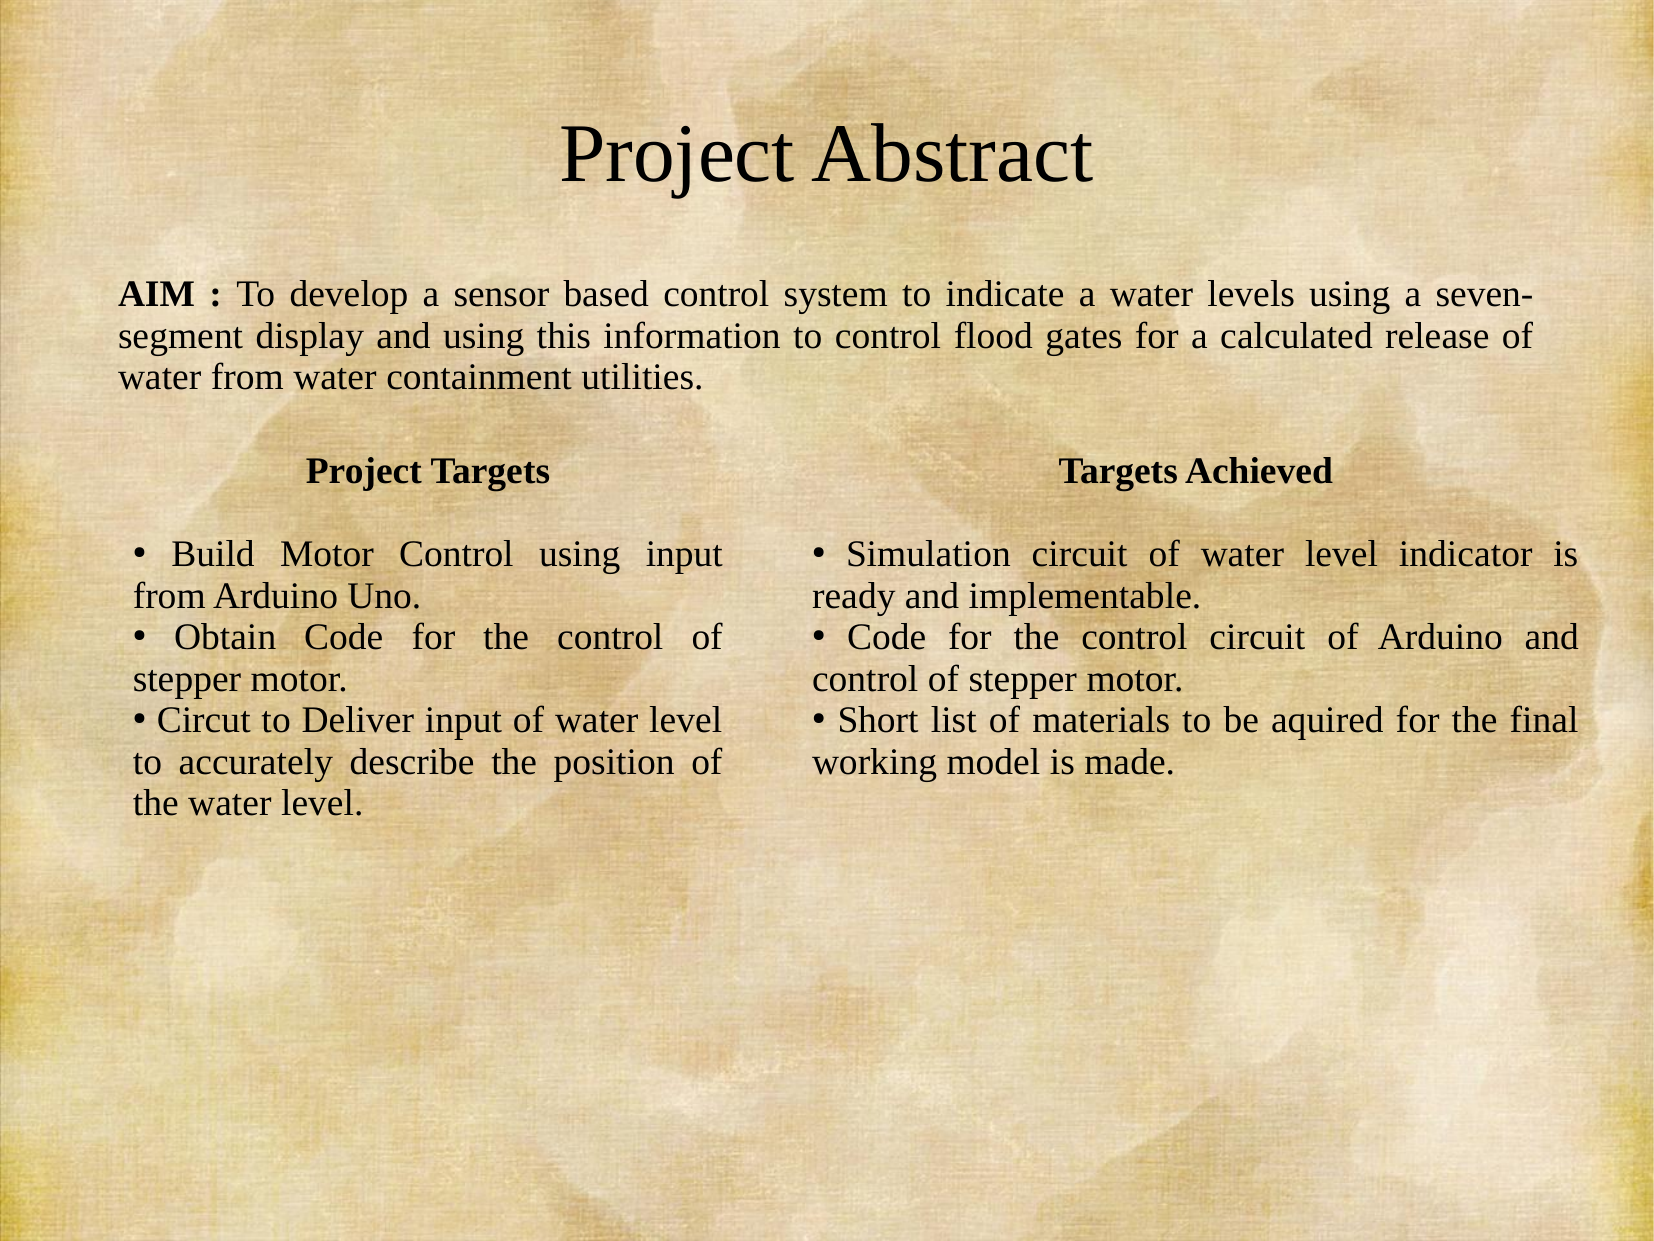

# Project Abstract
AIM : To develop a sensor based control system to indicate a water levels using a seven-segment display and using this information to control flood gates for a calculated release of water from water containment utilities.
Project Targets
 Build Motor Control using input from Arduino Uno.
 Obtain Code for the control of stepper motor.
 Circut to Deliver input of water level to accurately describe the position of the water level.
Targets Achieved
 Simulation circuit of water level indicator is ready and implementable.
 Code for the control circuit of Arduino and control of stepper motor.
 Short list of materials to be aquired for the final working model is made.